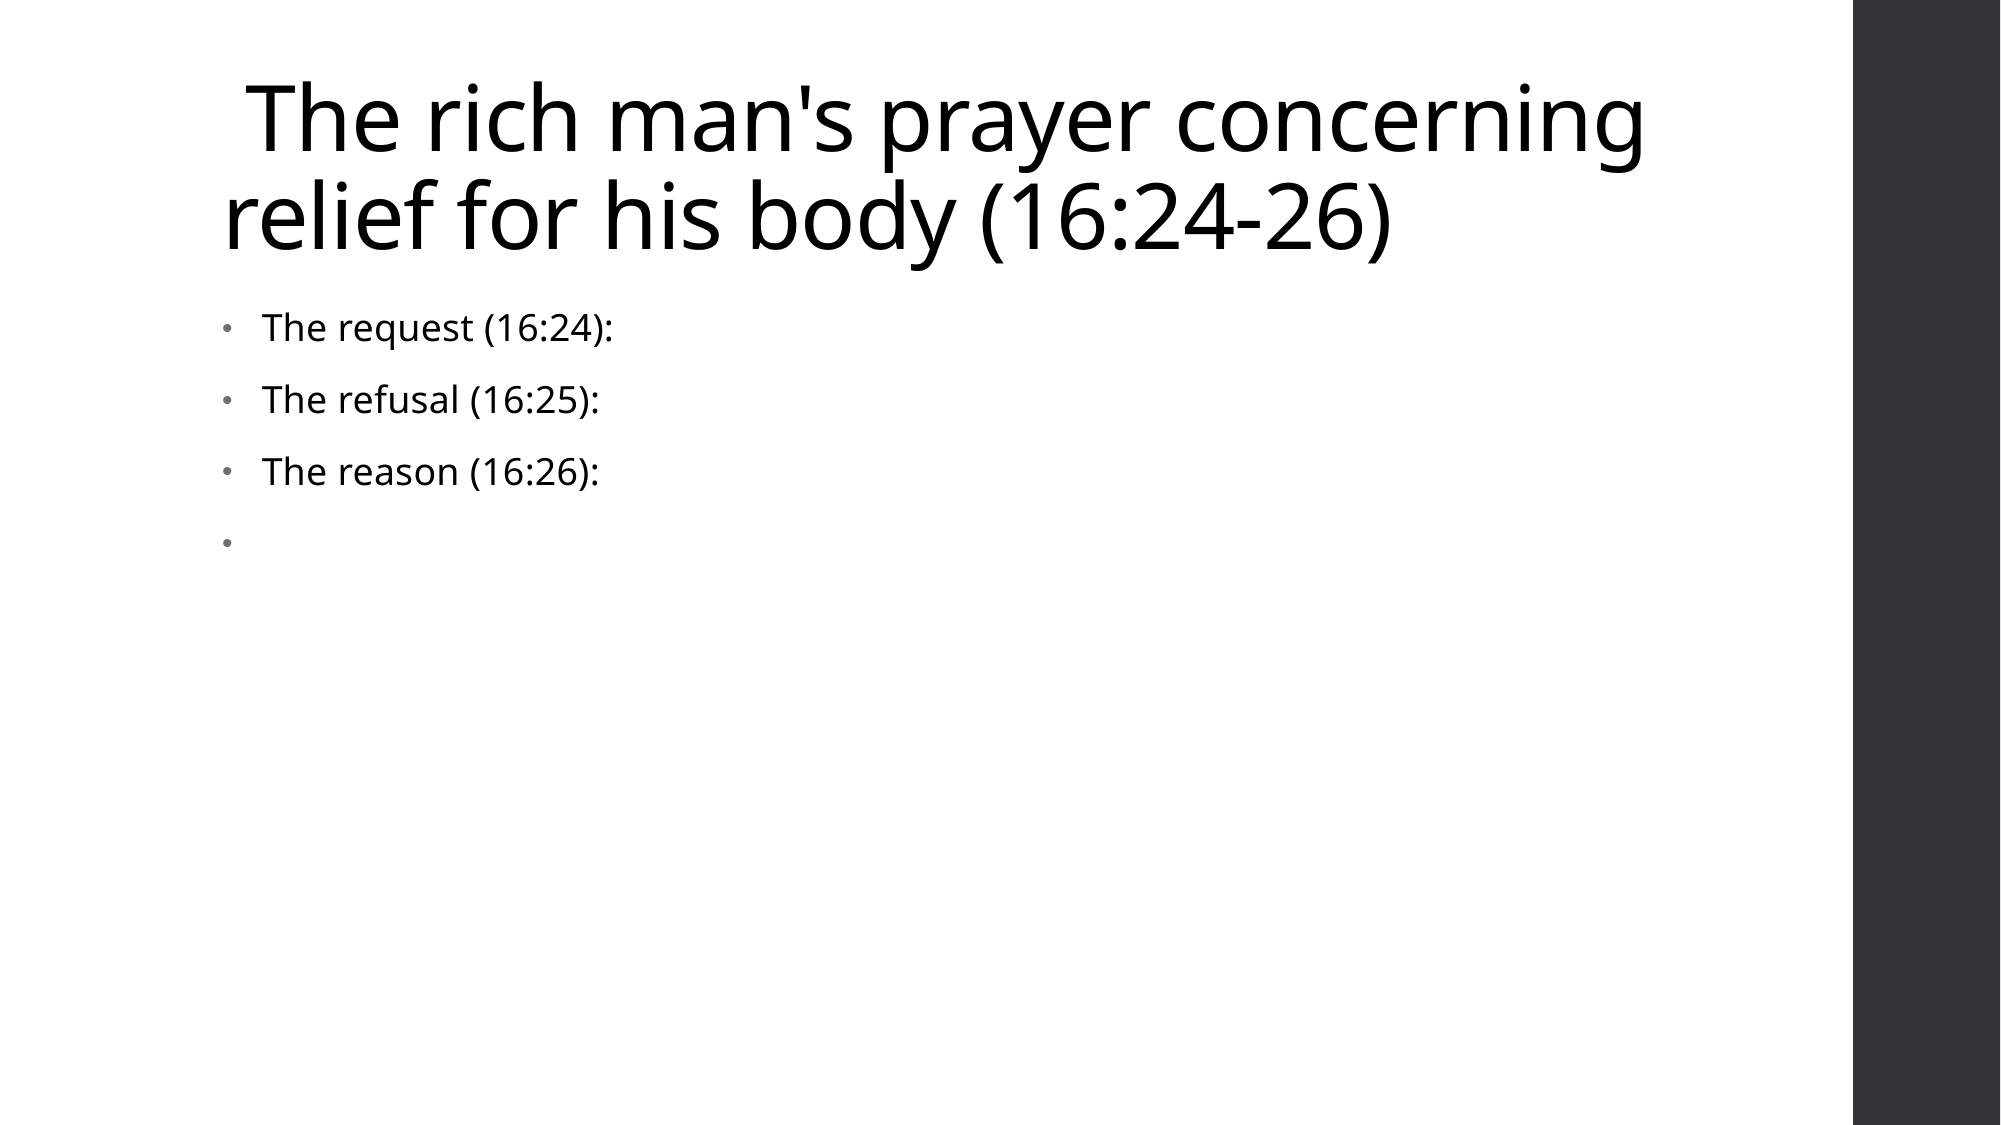

# The rich man's prayer concerning relief for his body (16:24-26)
 The request (16:24):
 The refusal (16:25):
 The reason (16:26):